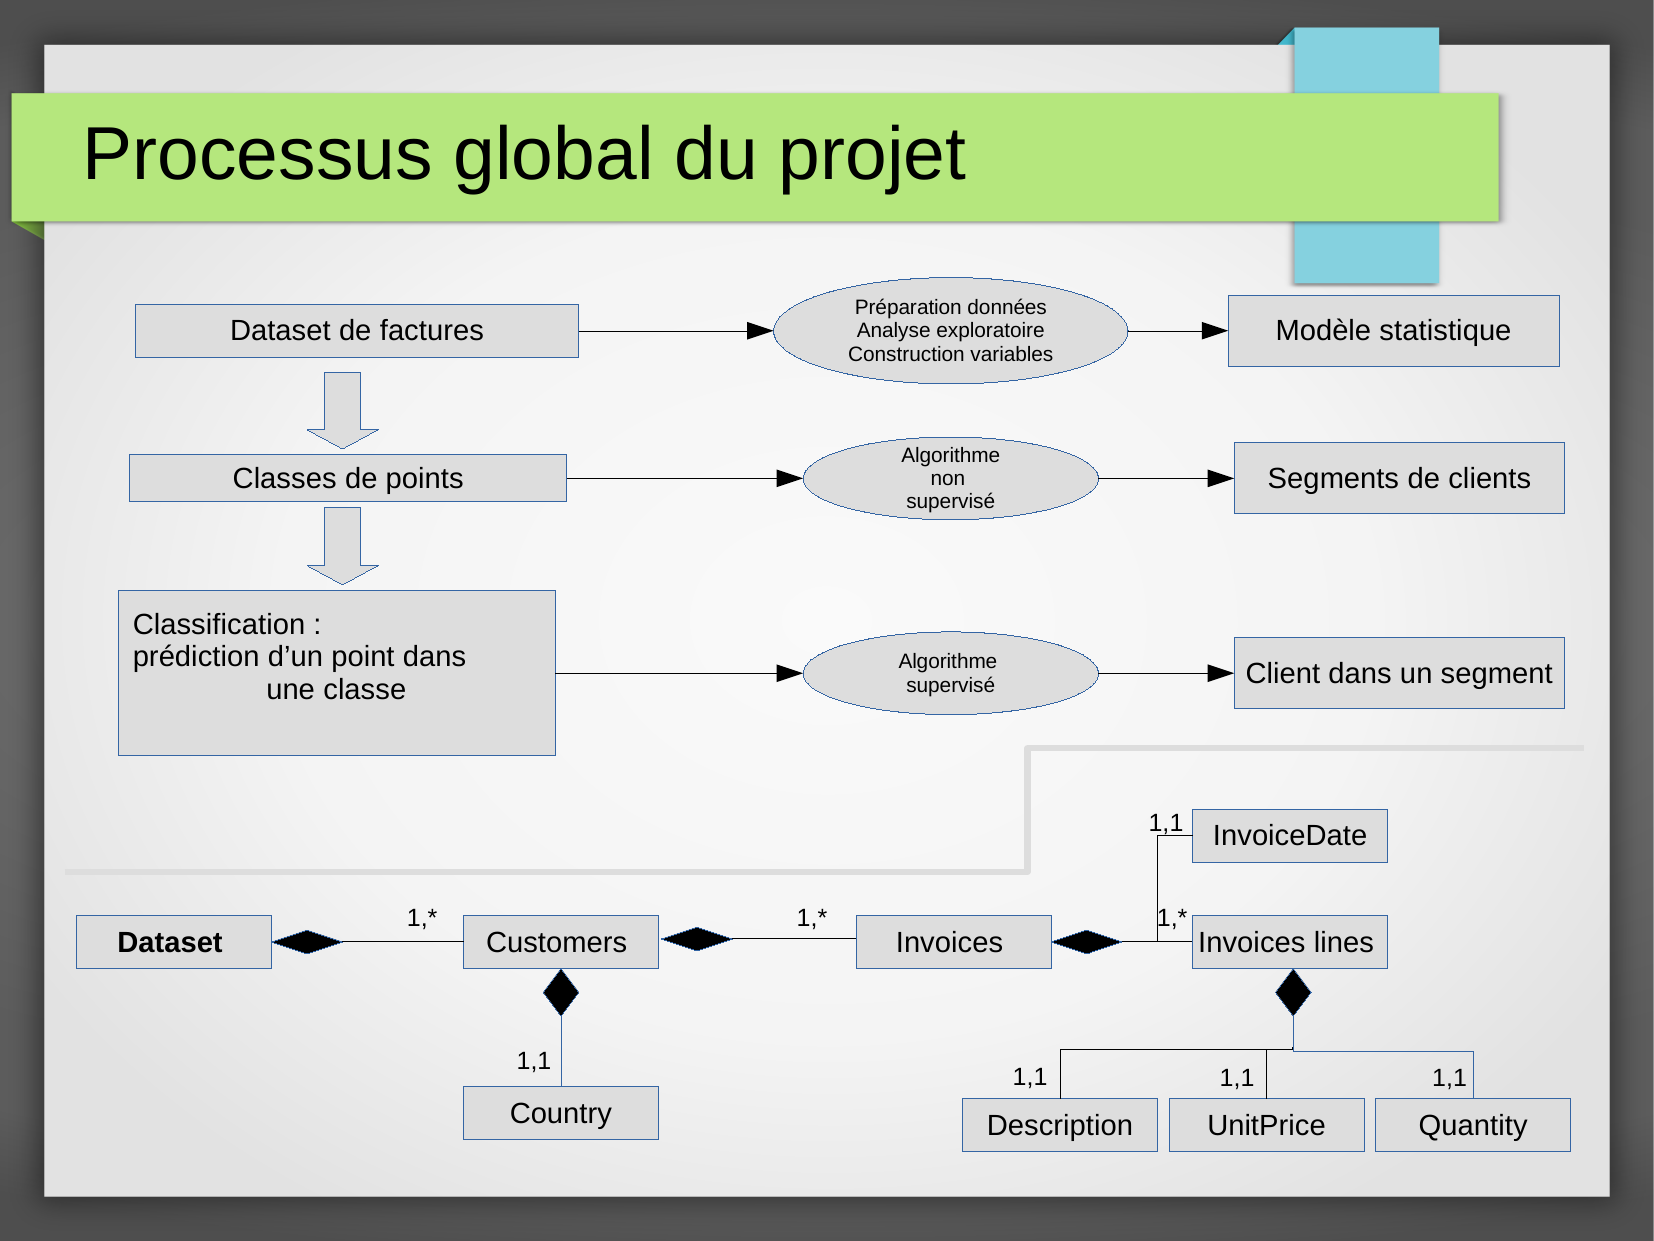

# Processus global du projet
Préparation données
Analyse exploratoire
Construction variables
Modèle statistique
Dataset de factures
Algorithme
non
supervisé
Segments de clients
Classes de points
Classification :
prédiction d’un point dans
une classe
Algorithme
supervisé
Client dans un segment
1,1
InvoiceDate
1,*
1,*
1,*
Dataset
Customers
Invoices
Invoices lines
1,1
1,1
1,1
1,1
Country
Description
UnitPrice
Quantity